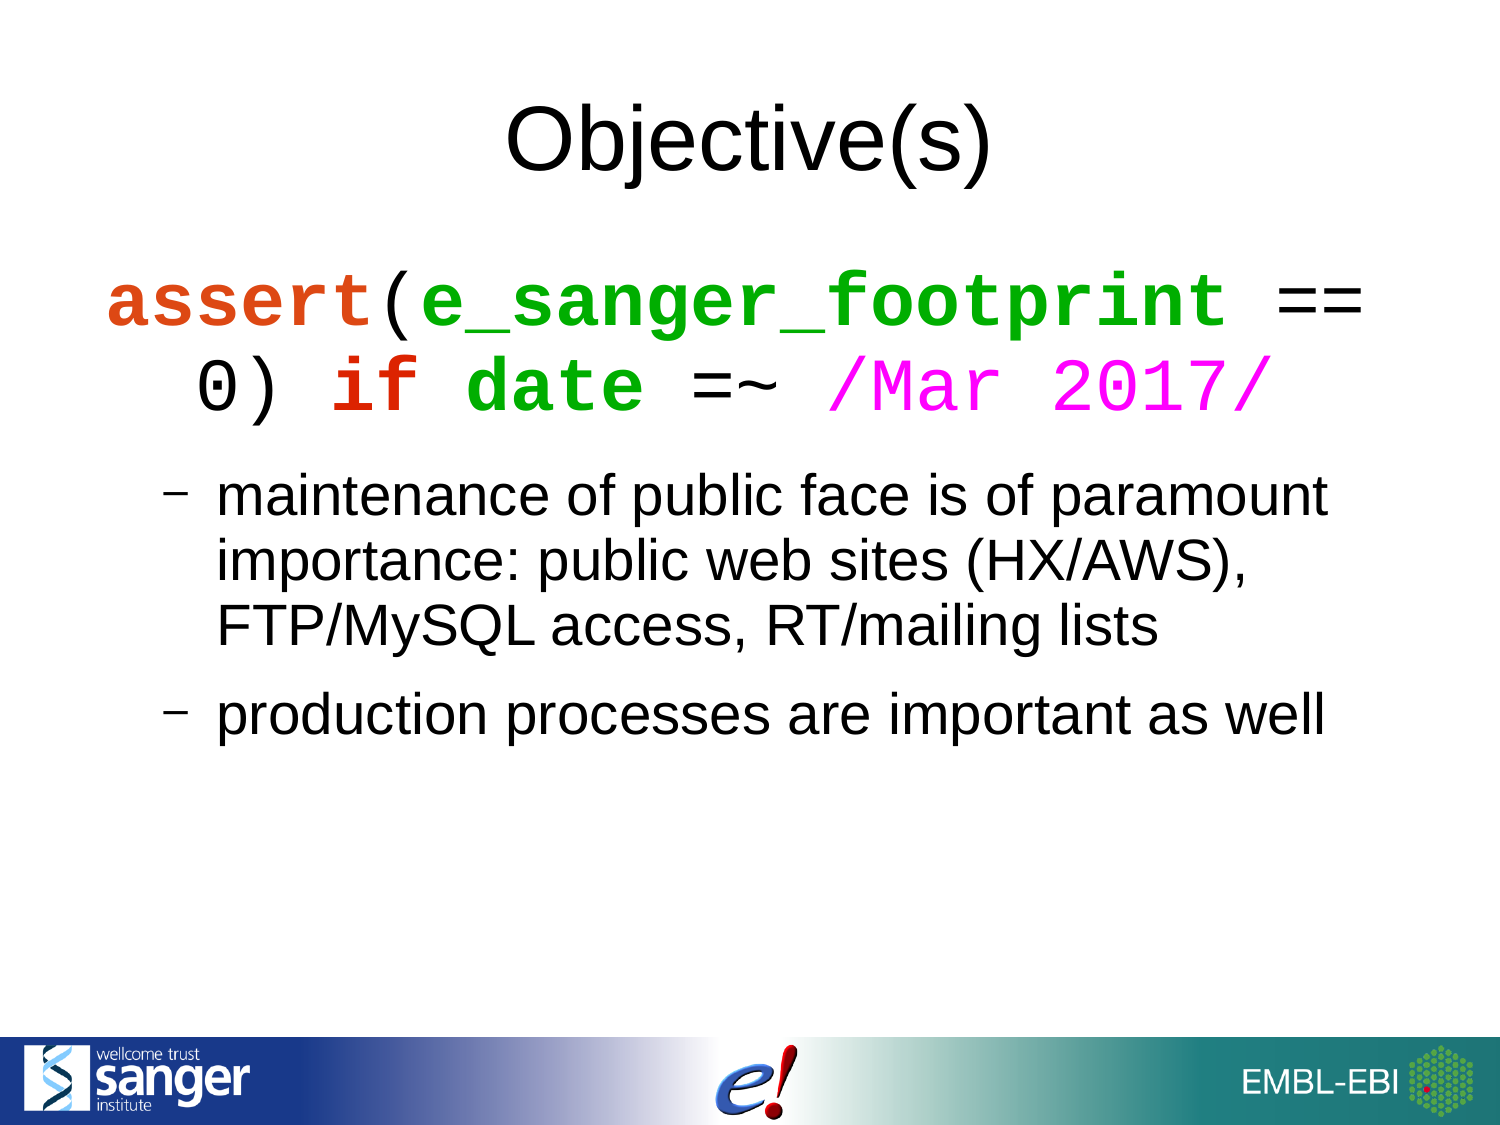

# Objective(s)
assert(e_sanger_footprint == 0) if date =~ /Mar 2017/
maintenance of public face is of paramount importance: public web sites (HX/AWS), FTP/MySQL access, RT/mailing lists
production processes are important as well